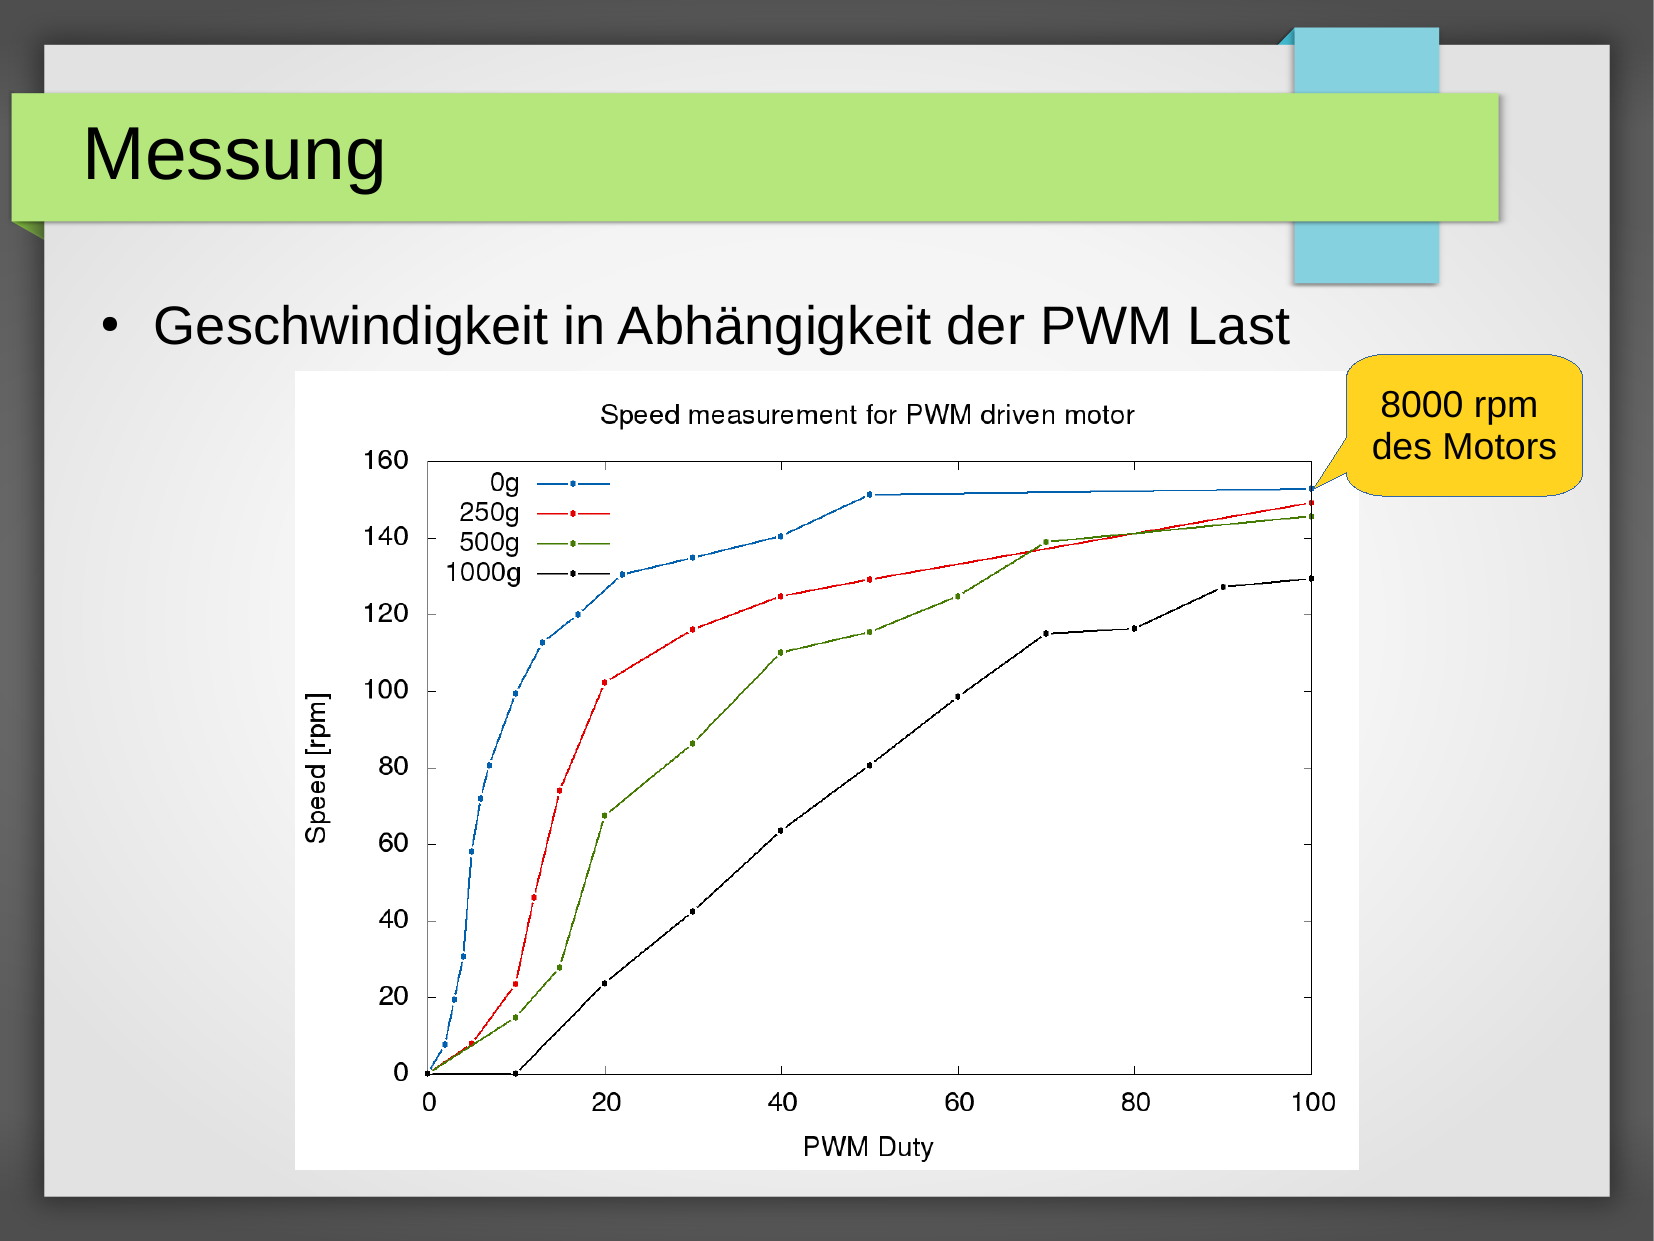

# Messung
Geschwindigkeit in Abhängigkeit der PWM Last
8000 rpm
des Motors